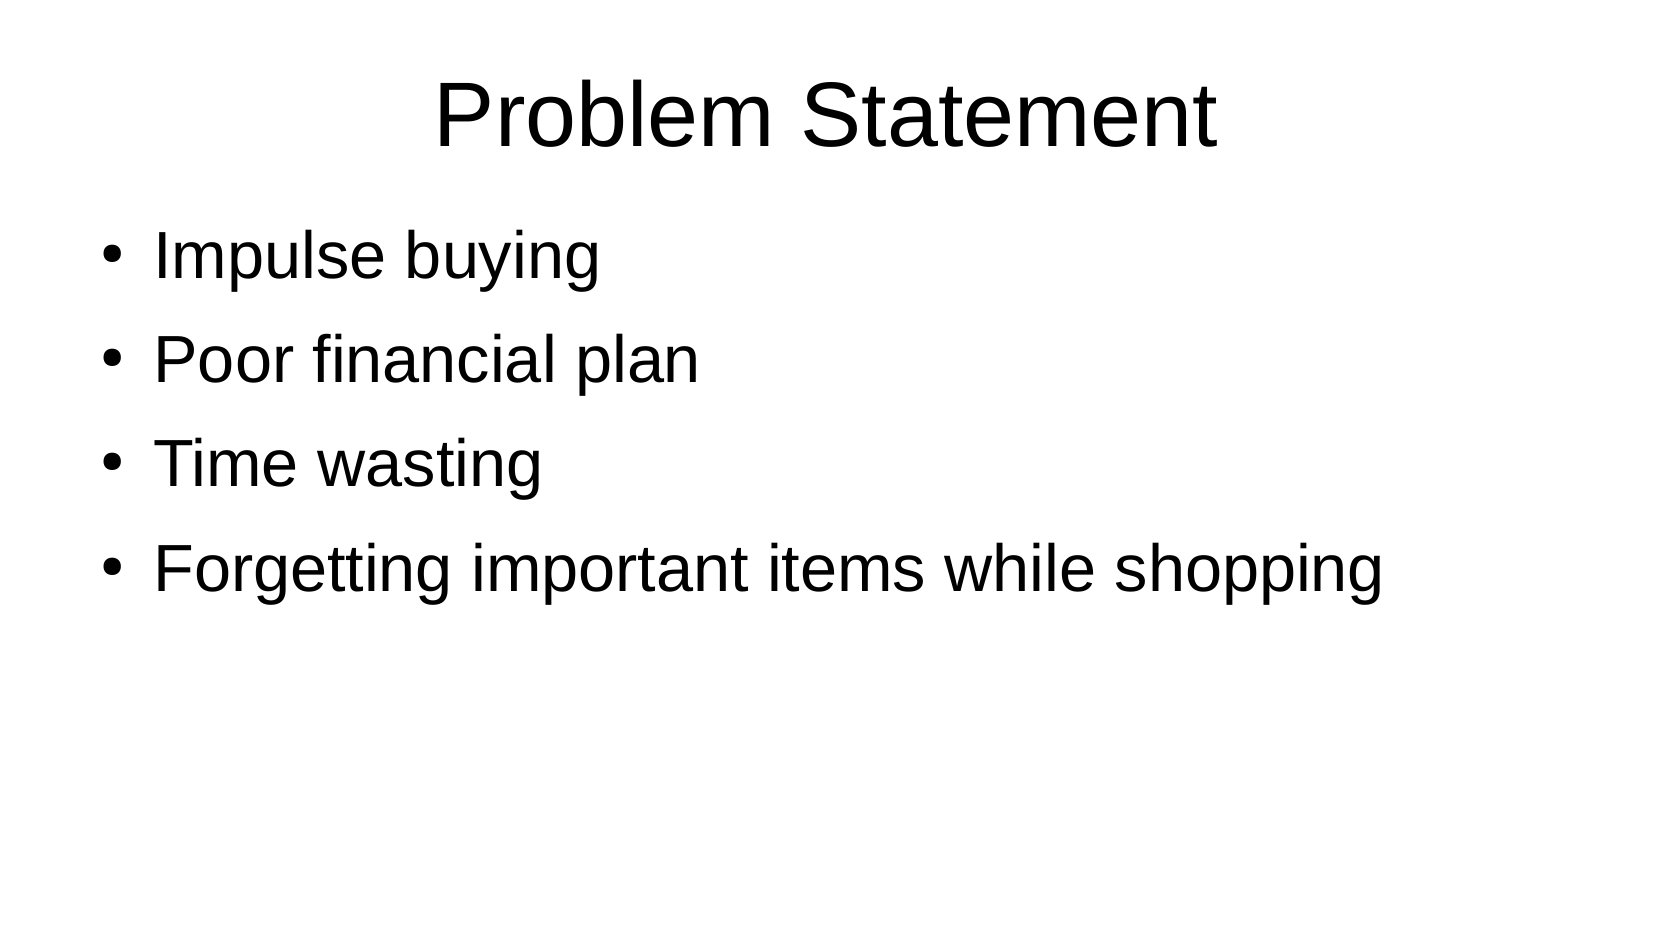

# Problem Statement
Impulse buying
Poor financial plan
Time wasting
Forgetting important items while shopping